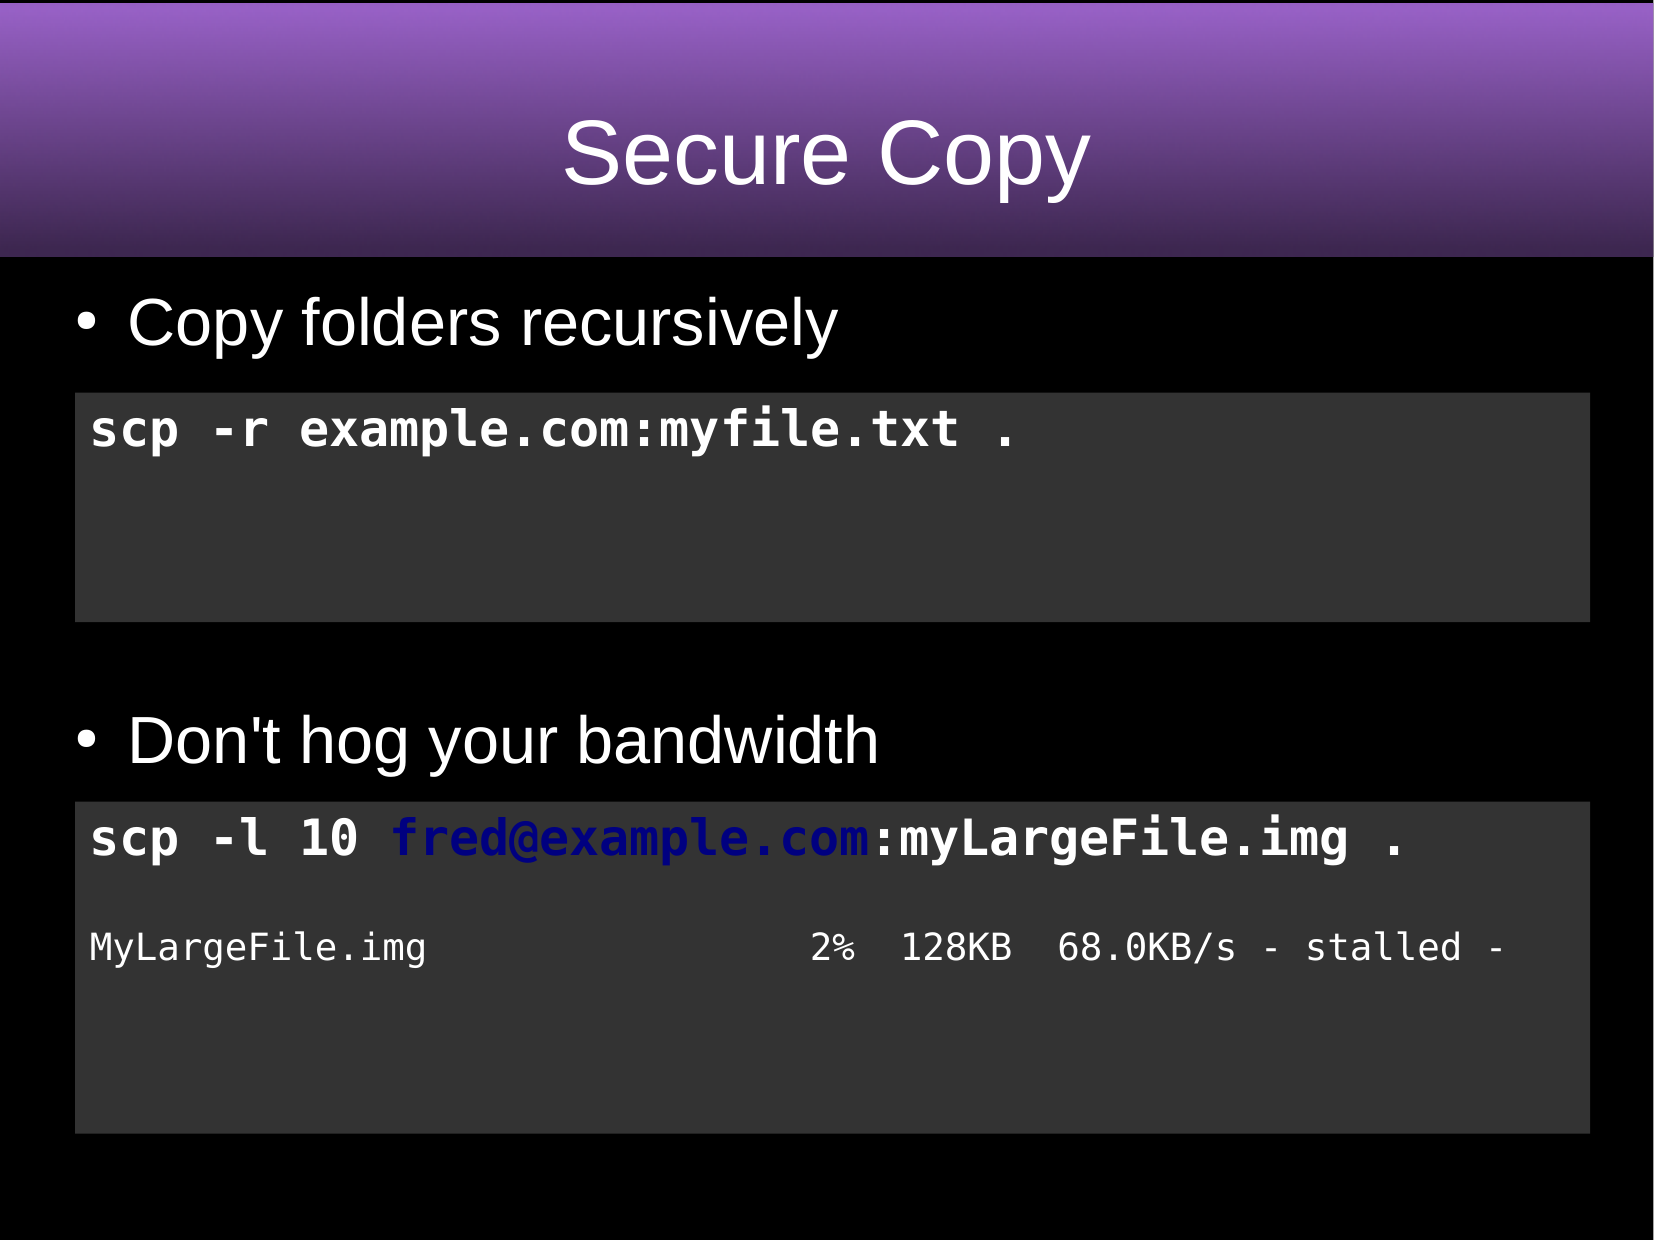

# Secure Copy
Copy folders recursively
Don't hog your bandwidth
scp -r example.com:myfile.txt .
scp -l 10 fred@example.com:myLargeFile.img .
MyLargeFile.img 2% 128KB 68.0KB/s - stalled -